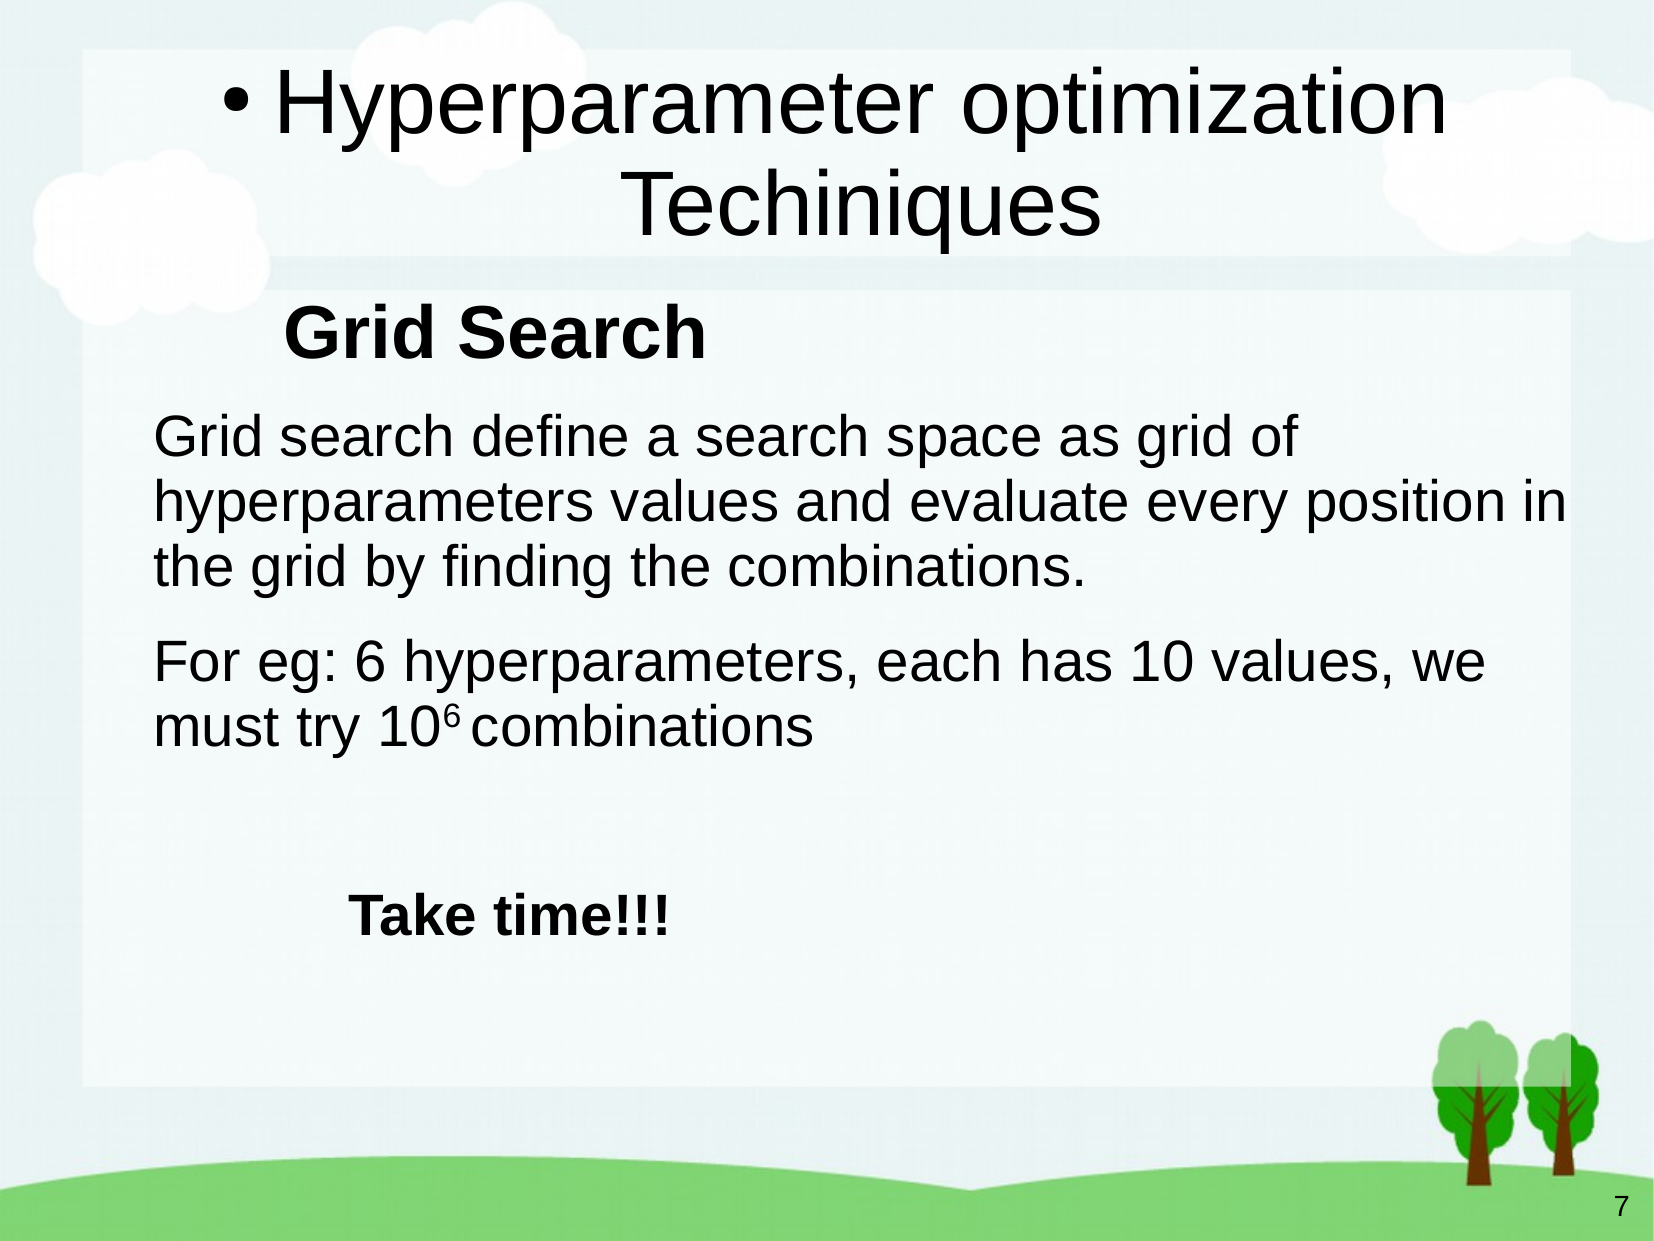

# Hyperparameter optimization Techiniques
 Grid Search
Grid search define a search space as grid of hyperparameters values and evaluate every position in the grid by finding the combinations.
For eg: 6 hyperparameters, each has 10 values, we must try 106 combinations
 Take time!!!
7